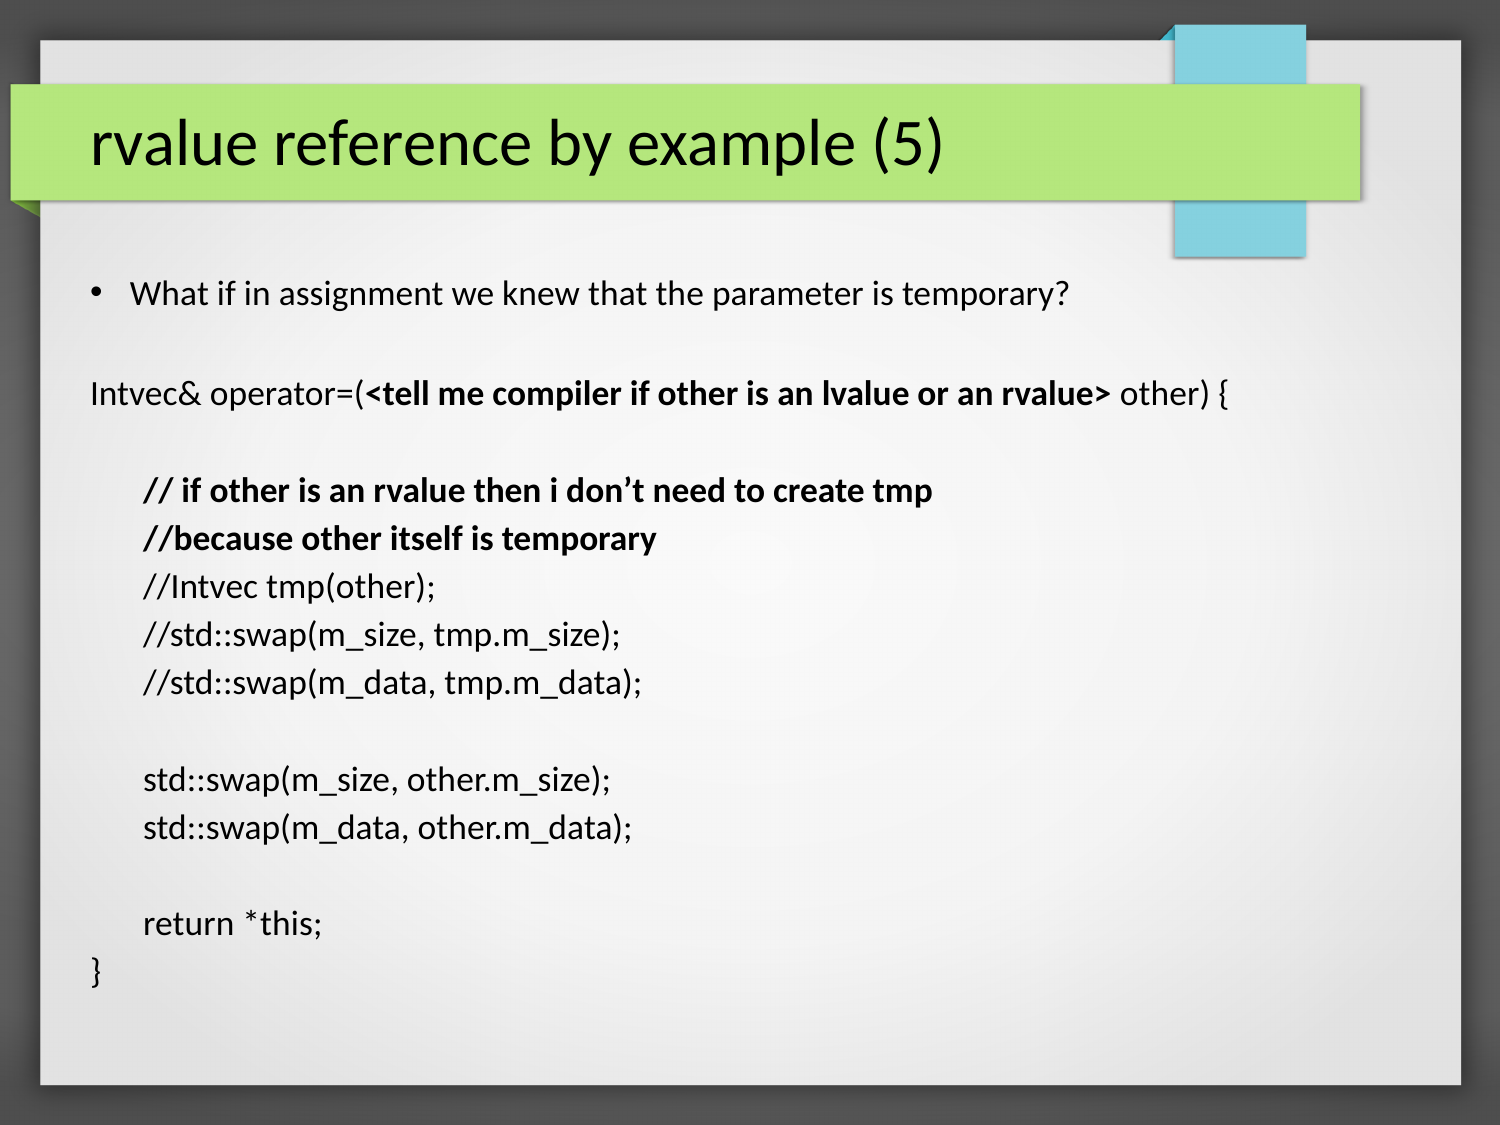

# rvalue reference by example (5)
What if in assignment we knew that the parameter is temporary?
Intvec& operator=(<tell me compiler if other is an lvalue or an rvalue> other) {
		// if other is an rvalue then i don’t need to create tmp
		//because other itself is temporary
		//Intvec tmp(other);
		//std::swap(m_size, tmp.m_size);
		//std::swap(m_data, tmp.m_data);
		std::swap(m_size, other.m_size);
		std::swap(m_data, other.m_data);
		return *this;
}